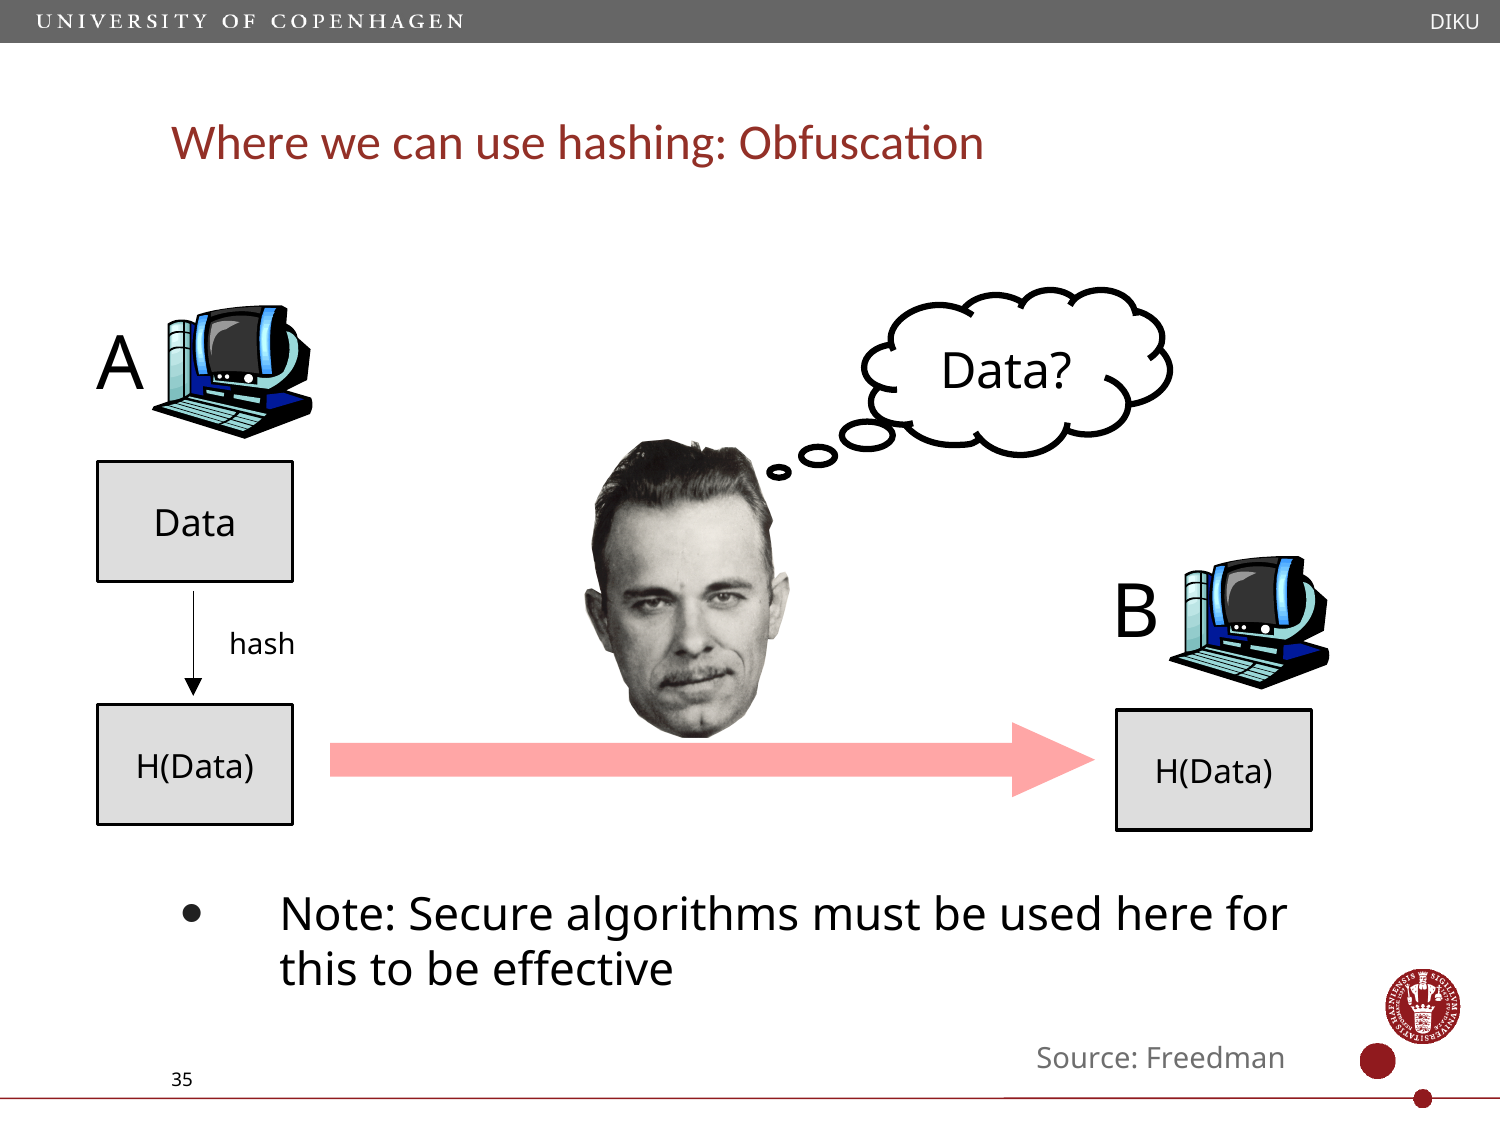

DIKU
Where we can use hashing: Obfuscation
Data?
A
Data
B
hash
H(Data)
H(Data)
Note: Secure algorithms must be used here for this to be effective
Source: Freedman